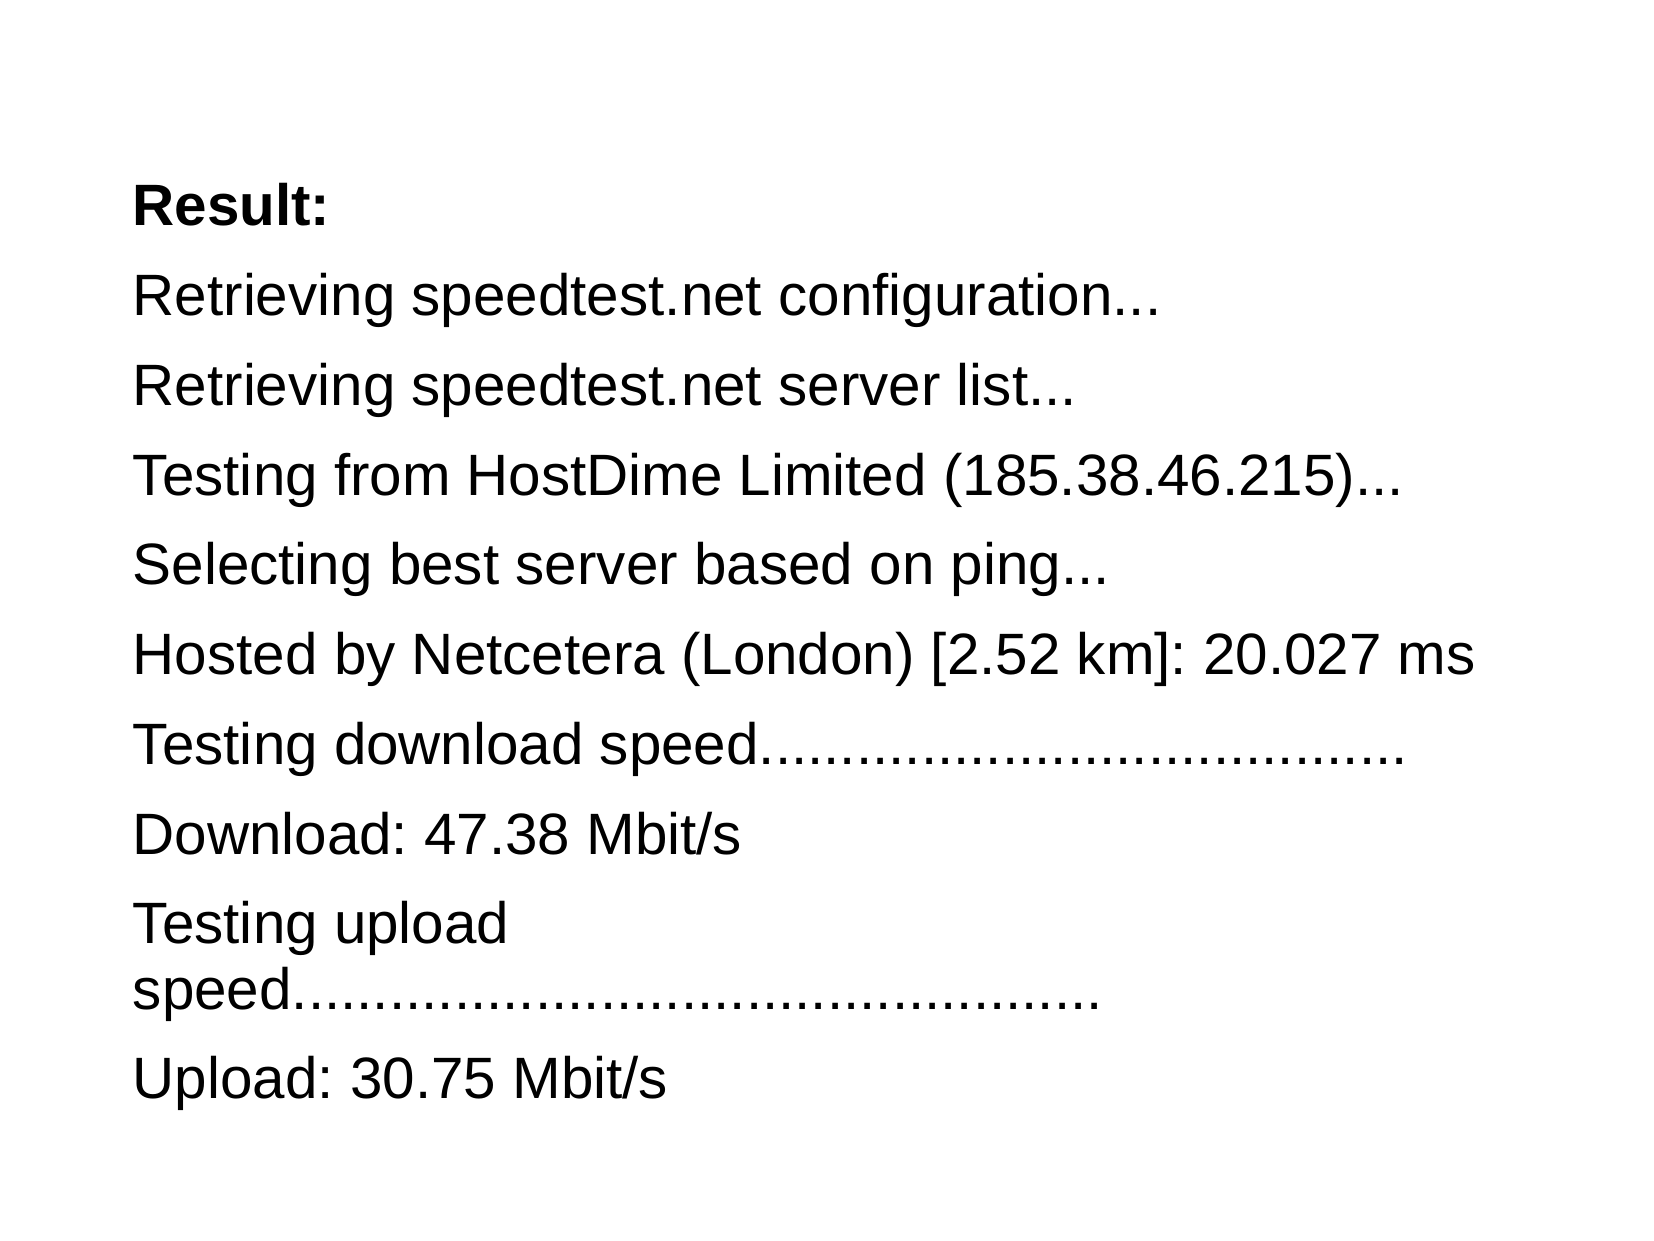

Result:
Retrieving speedtest.net configuration...
Retrieving speedtest.net server list...
Testing from HostDime Limited (185.38.46.215)...
Selecting best server based on ping...
Hosted by Netcetera (London) [2.52 km]: 20.027 ms
Testing download speed........................................
Download: 47.38 Mbit/s
Testing upload speed..................................................
Upload: 30.75 Mbit/s